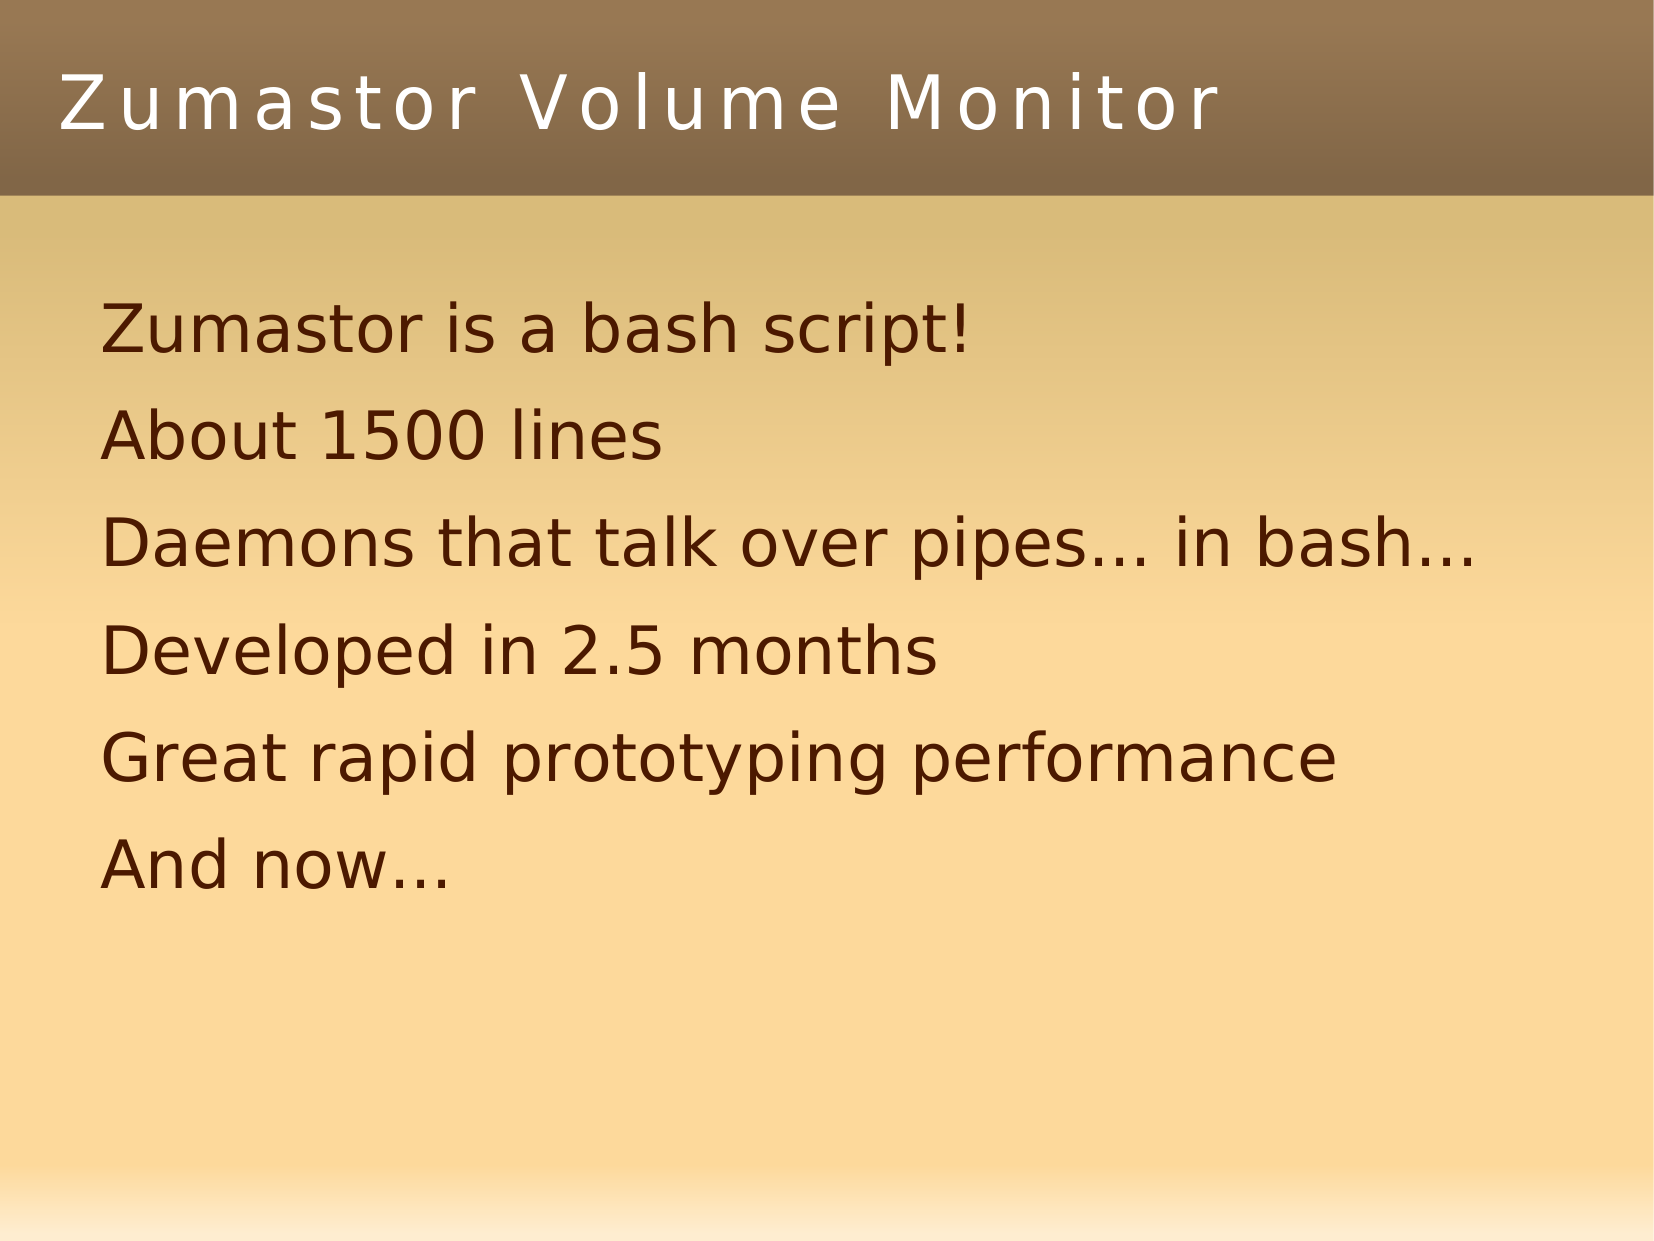

# Zumastor Volume Monitor
Zumastor is a bash script!
About 1500 lines
Daemons that talk over pipes... in bash...
Developed in 2.5 months
Great rapid prototyping performance
And now...